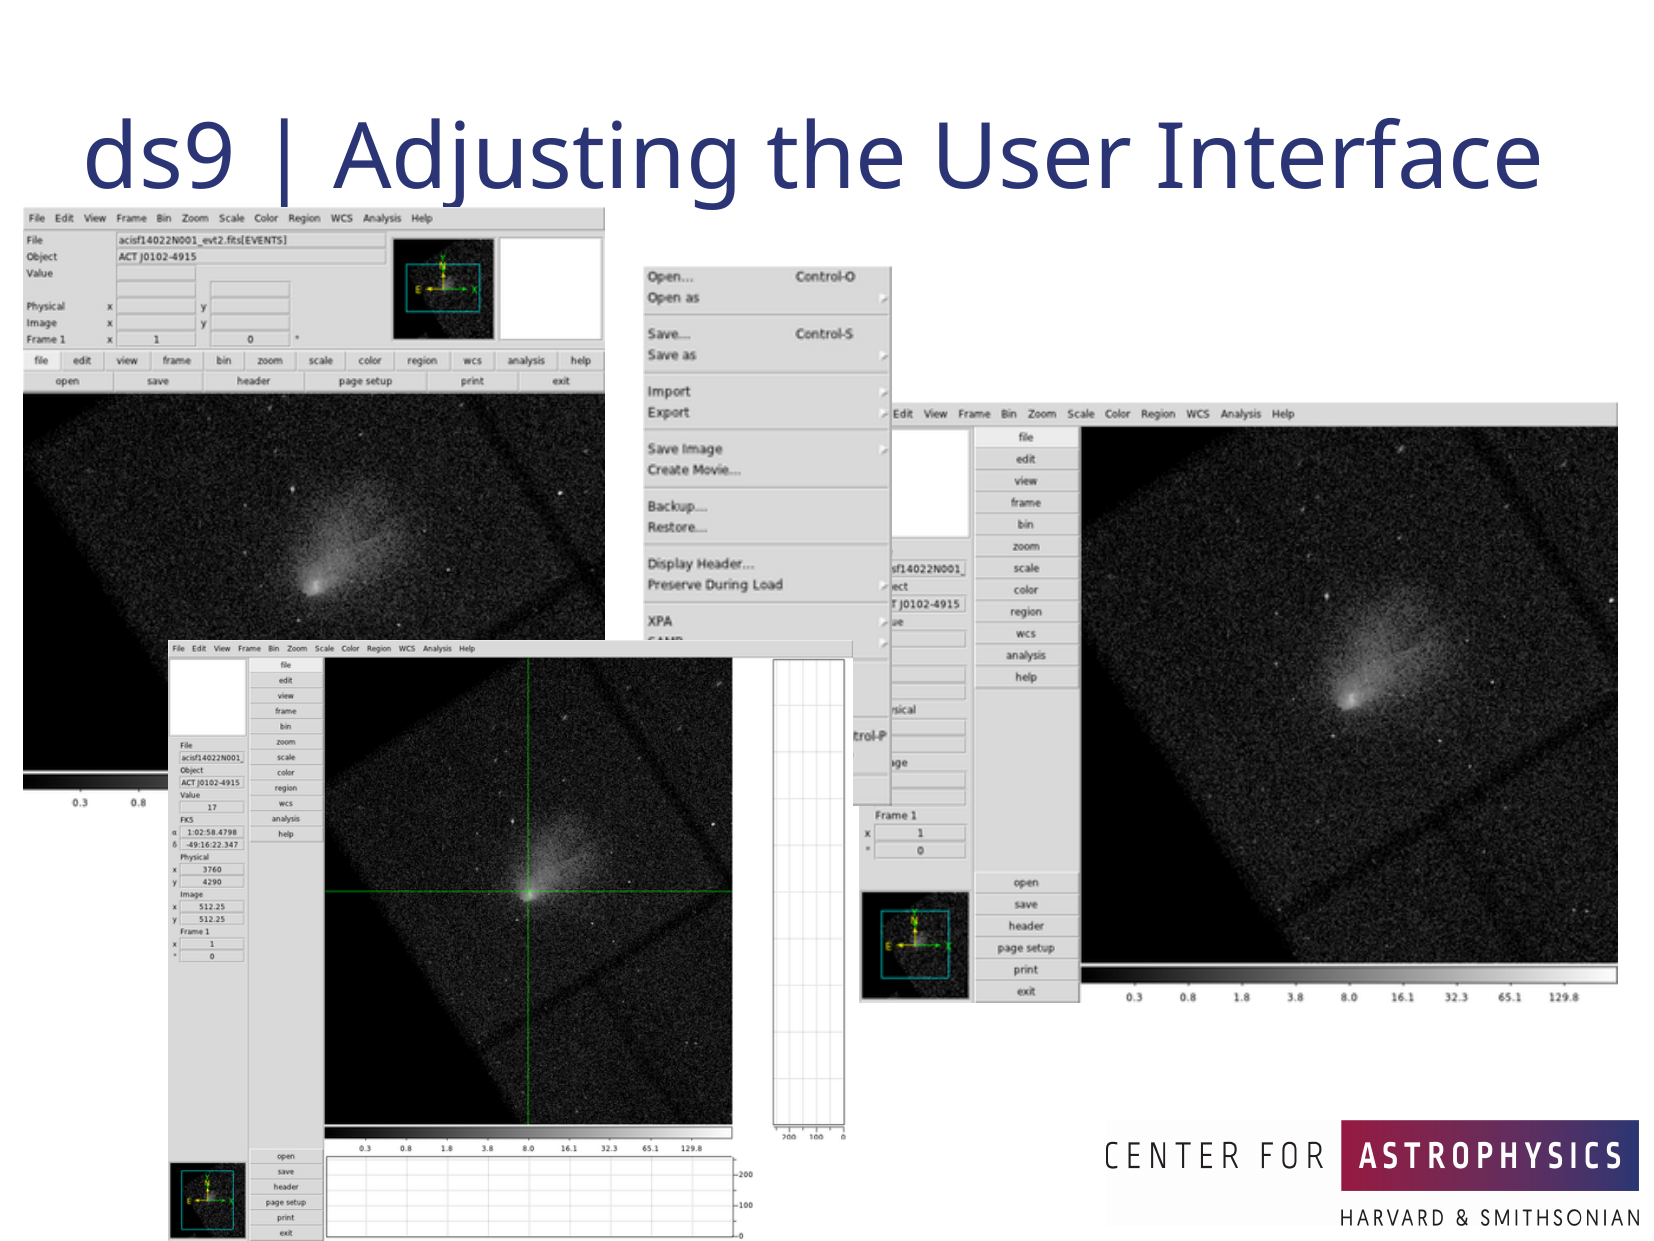

# ds9 | Adjusting the User Interface